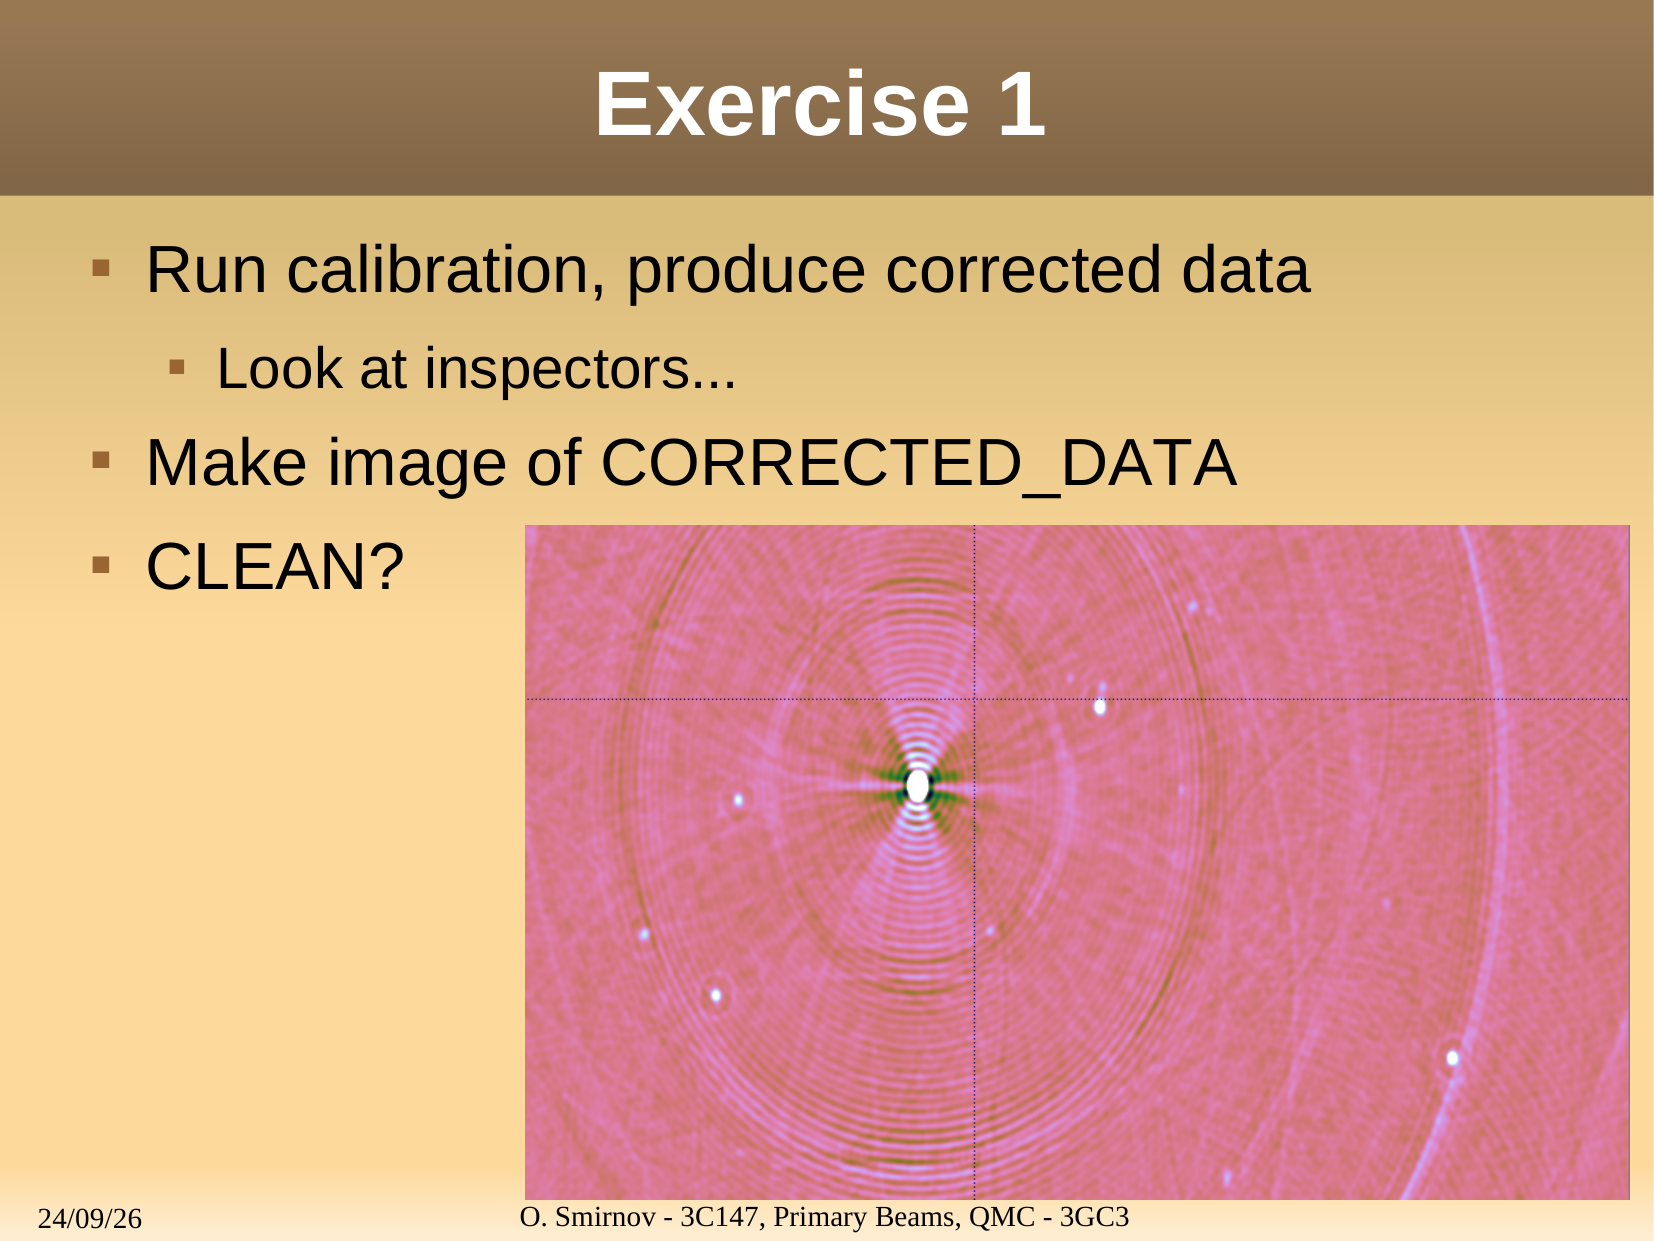

# Exercise 1
Run calibration, produce corrected data
Look at inspectors...
Make image of CORRECTED_DATA
CLEAN?
O. Smirnov - 3C147, Primary Beams, QMC - 3GC3